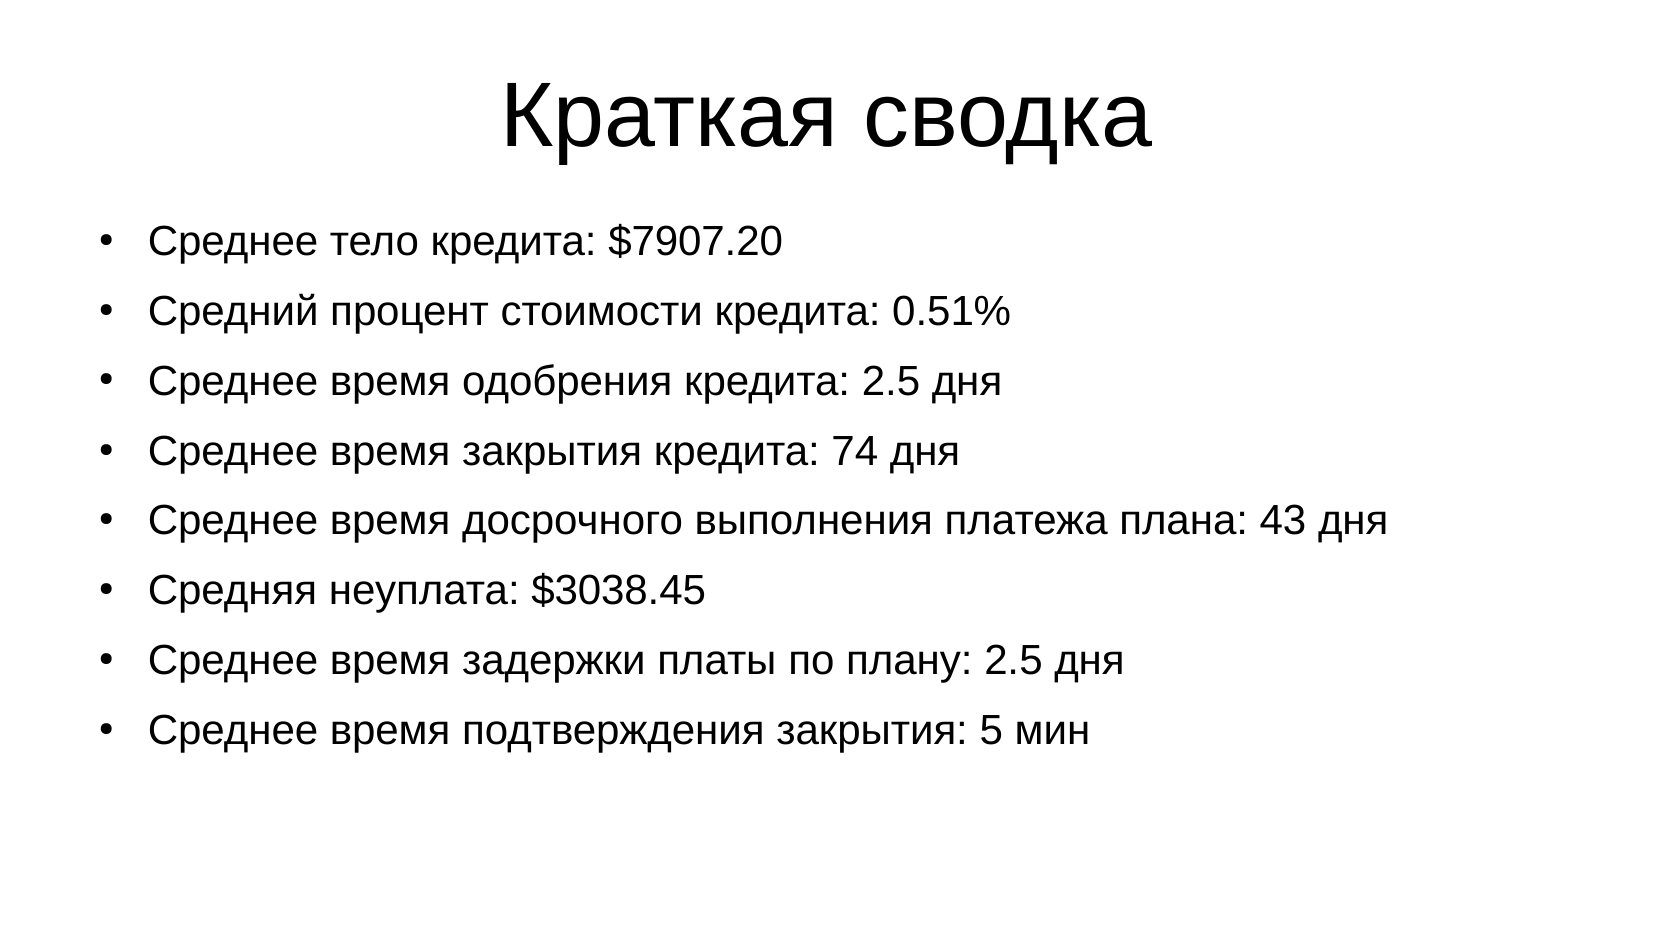

# Краткая сводка
Среднее тело кредита: $7907.20
Средний процент стоимости кредита: 0.51%
Среднее время одобрения кредита: 2.5 дня
Среднее время закрытия кредита: 74 дня
Среднее время досрочного выполнения платежа плана: 43 дня
Средняя неуплата: $3038.45
Среднее время задержки платы по плану: 2.5 дня
Среднее время подтверждения закрытия: 5 мин